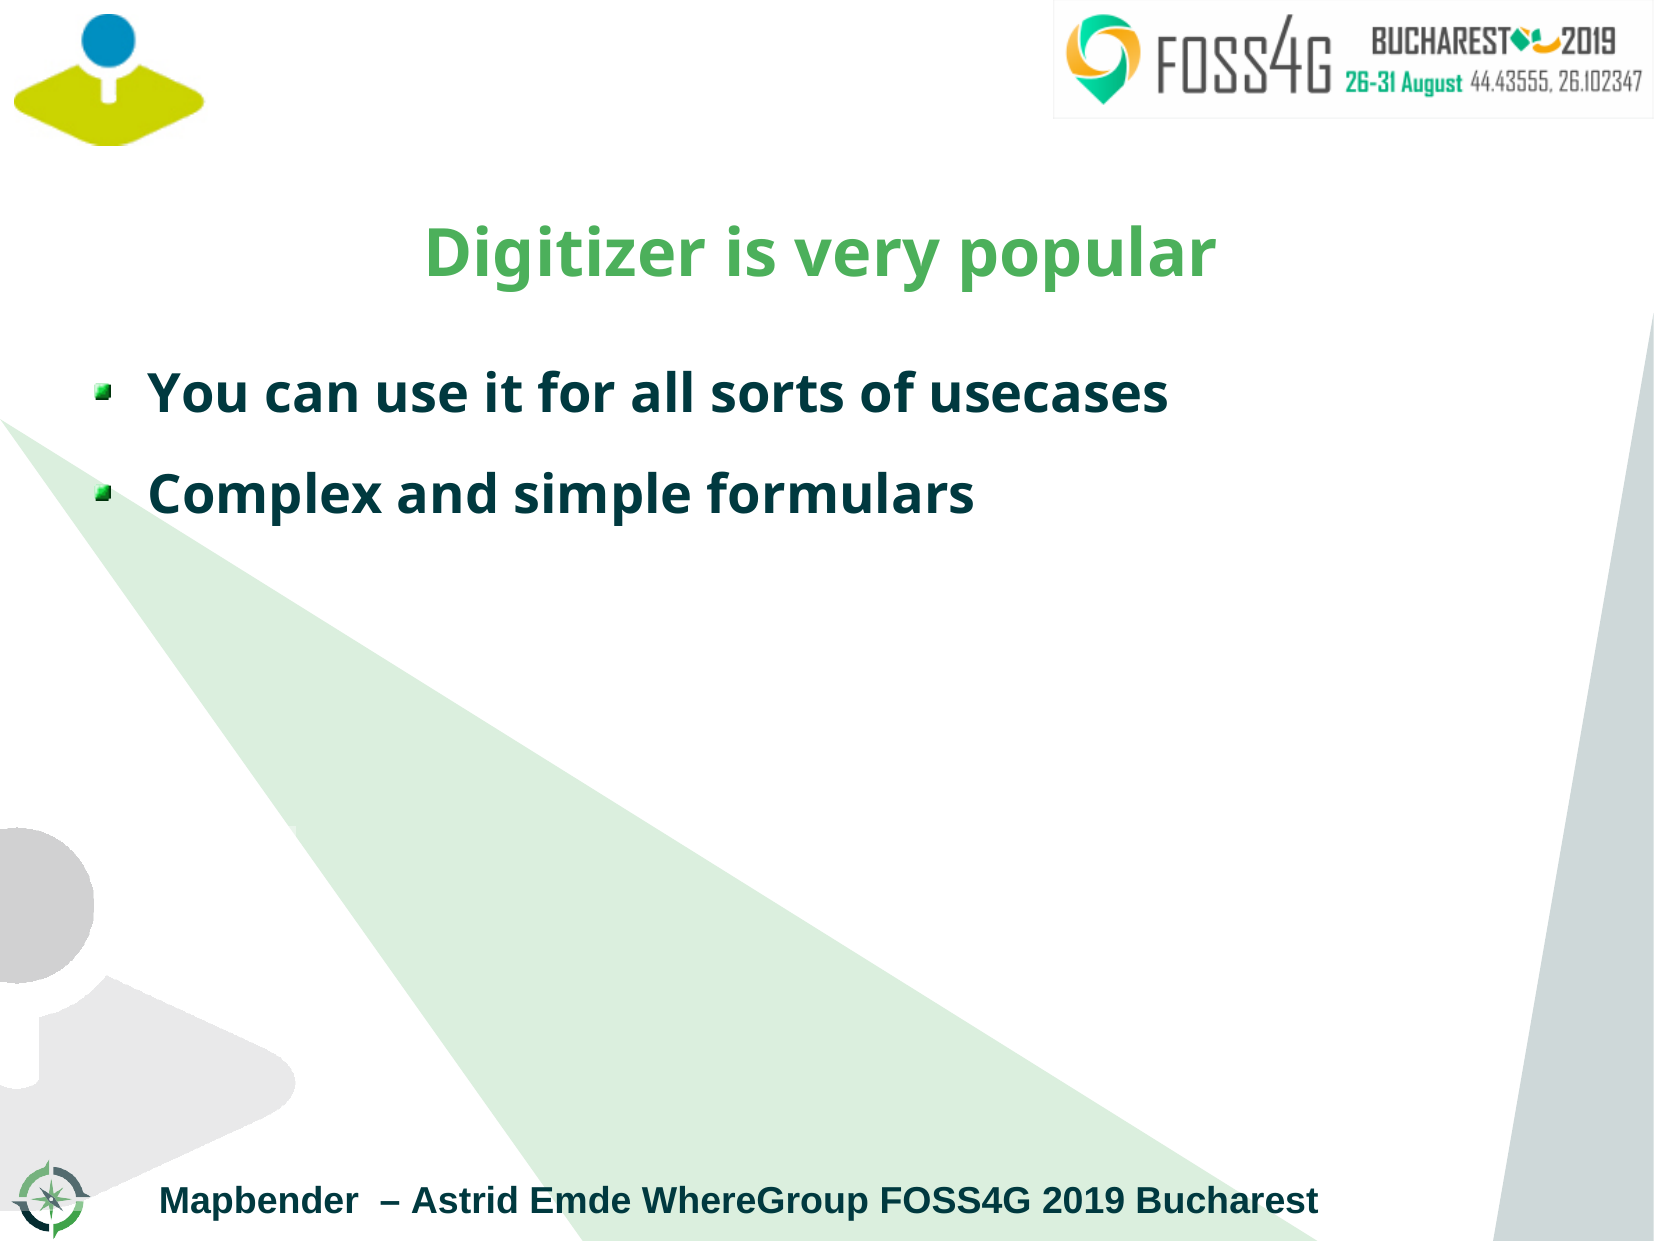

# Digitizer is very popular
You can use it for all sorts of usecases
Complex and simple formulars